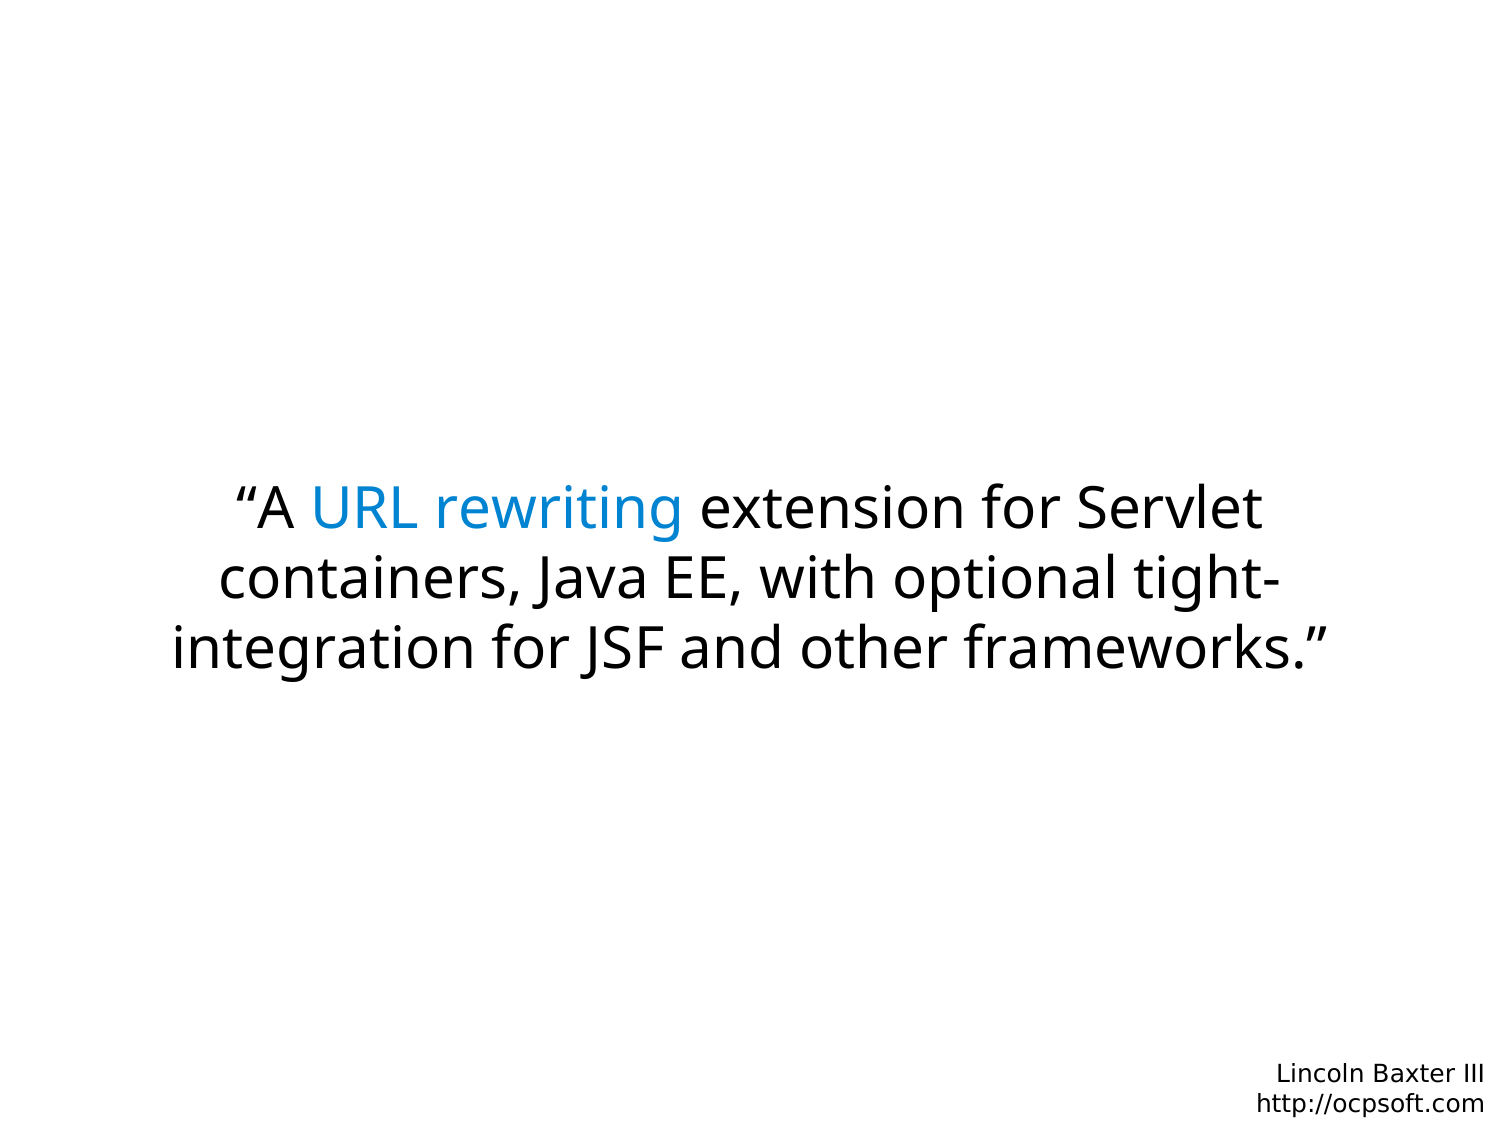

“A URL rewriting extension for Servlet containers, Java EE, with optional tight-integration for JSF and other frameworks.”